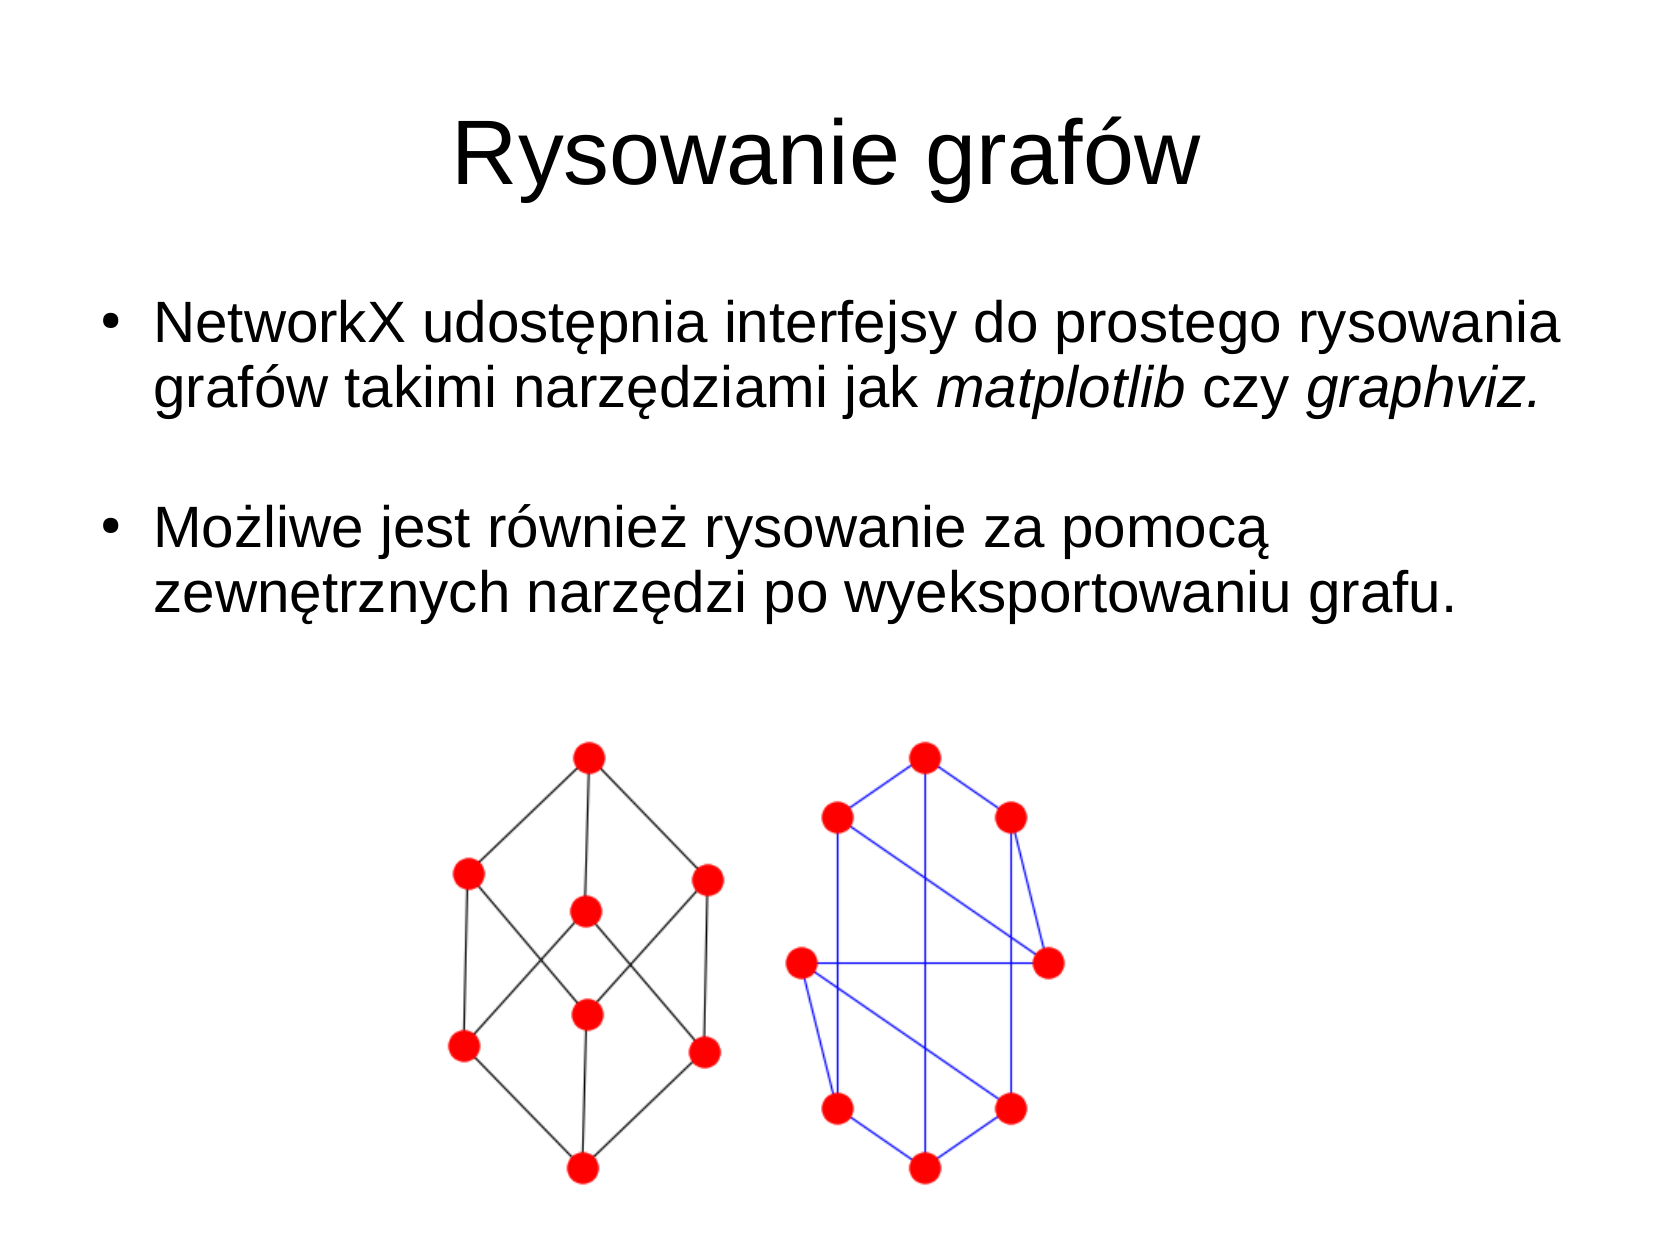

# Rysowanie grafów
NetworkX udostępnia interfejsy do prostego rysowania grafów takimi narzędziami jak matplotlib czy graphviz.
Możliwe jest również rysowanie za pomocą zewnętrznych narzędzi po wyeksportowaniu grafu.